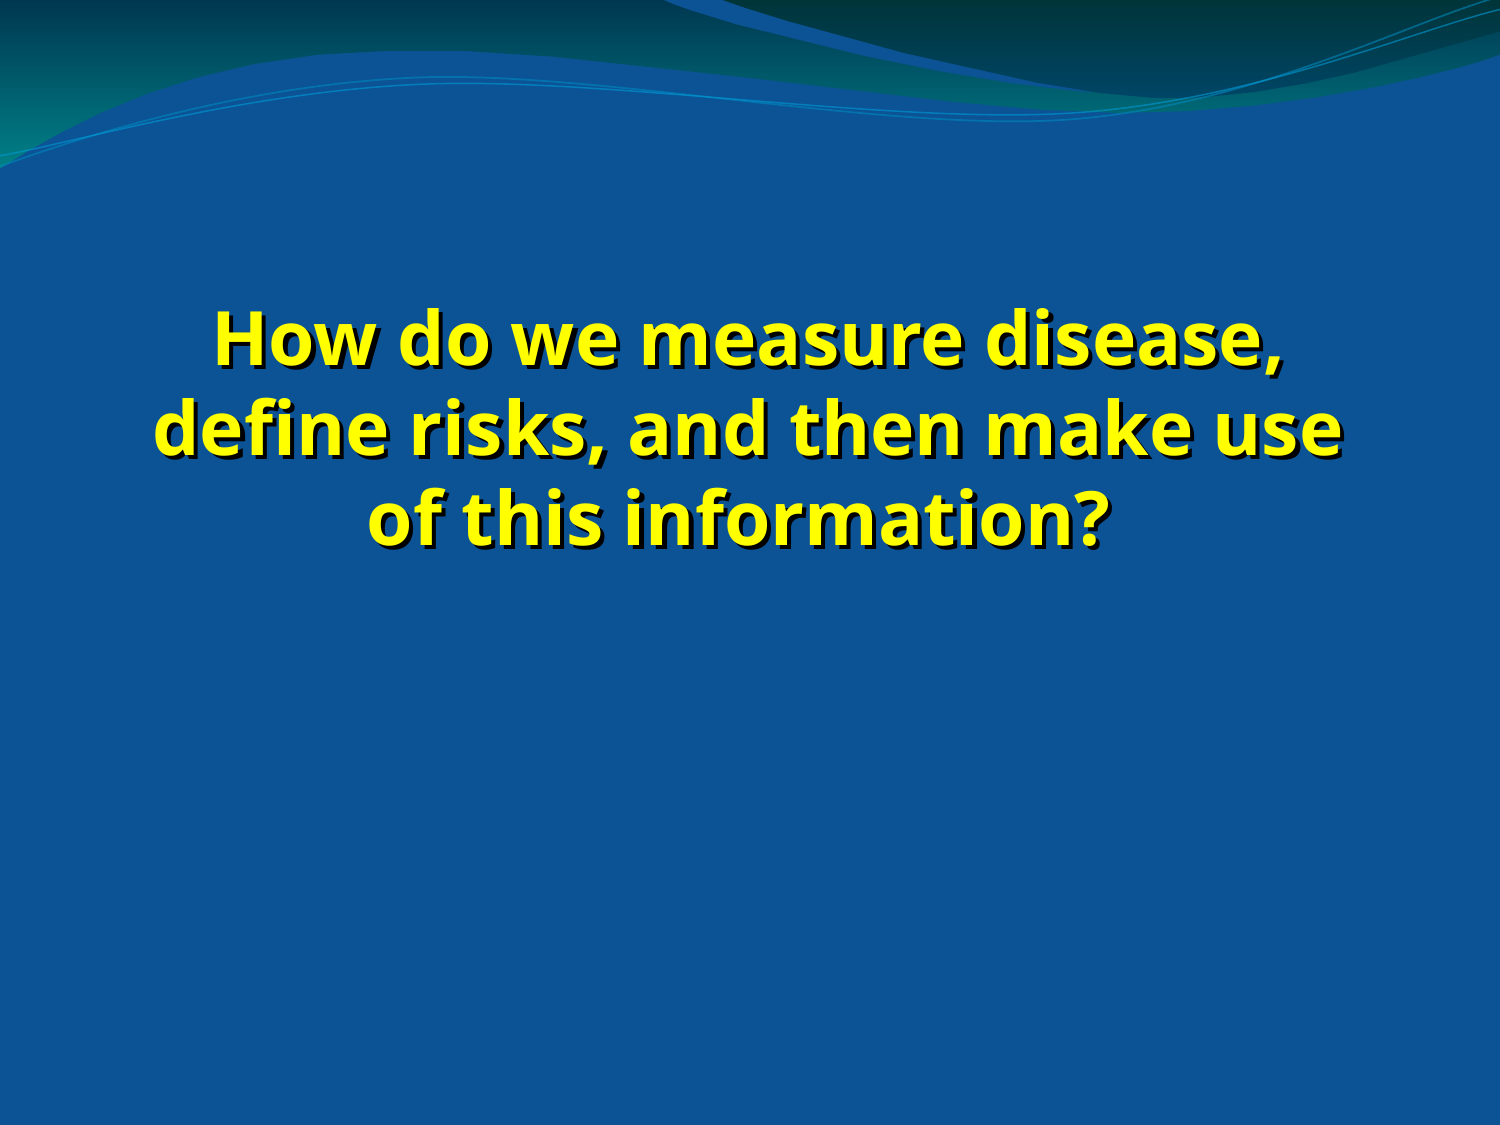

# How do we measure disease, define risks, and then make use of this information?